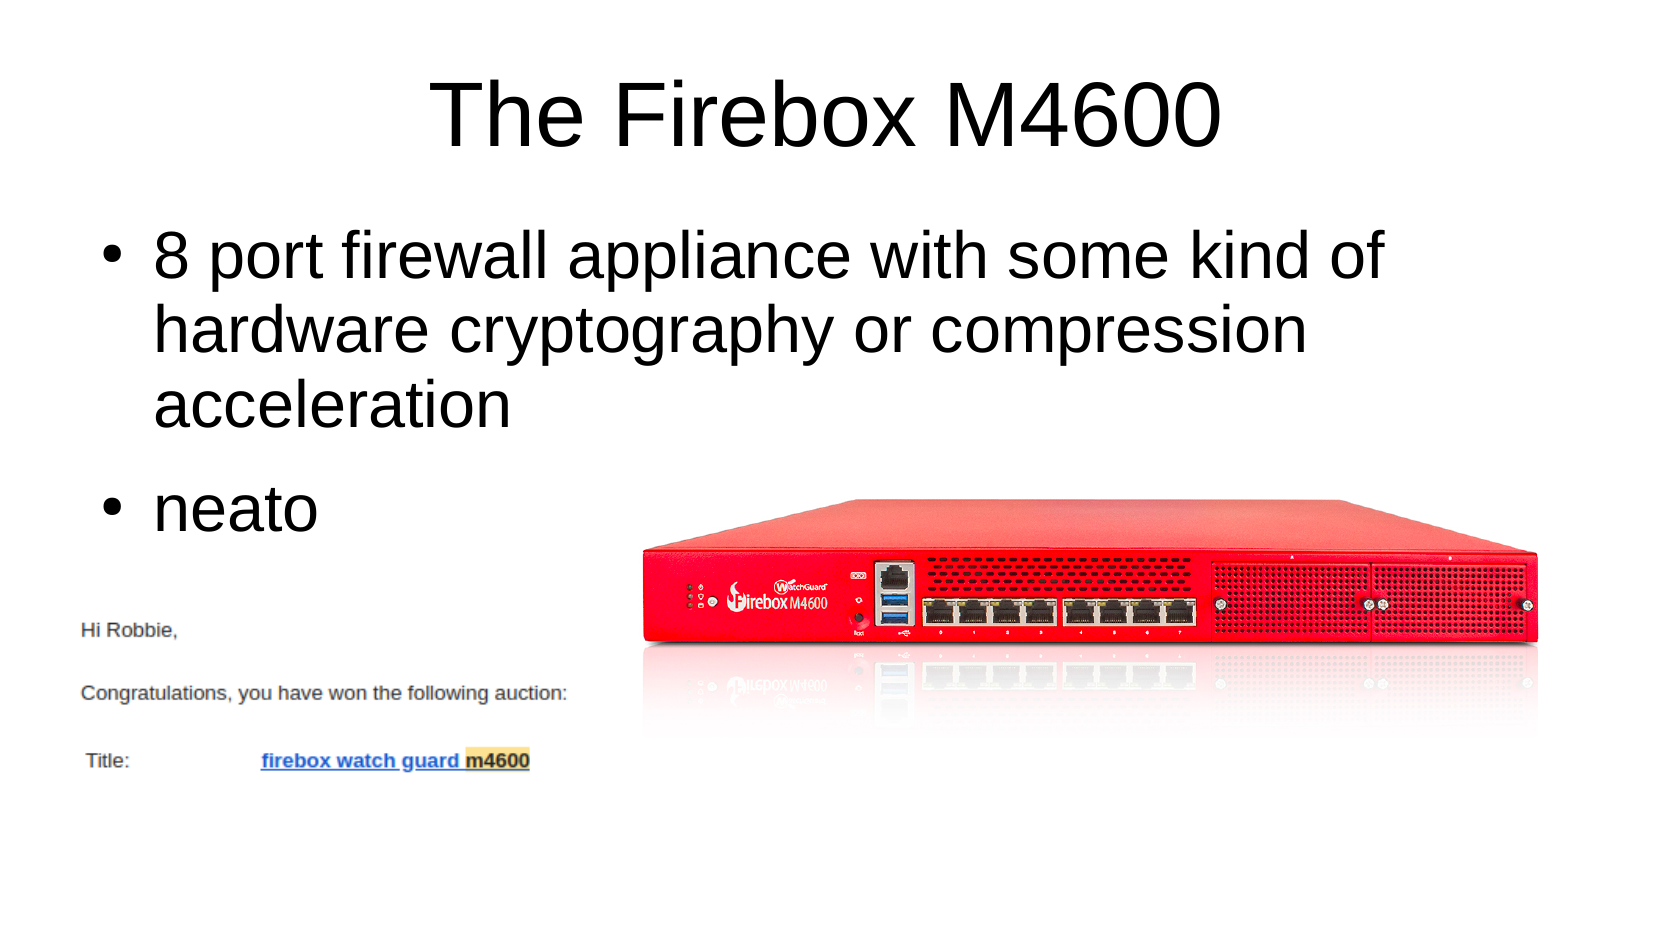

# The Firebox M4600
8 port firewall appliance with some kind of hardware cryptography or compression acceleration
neato